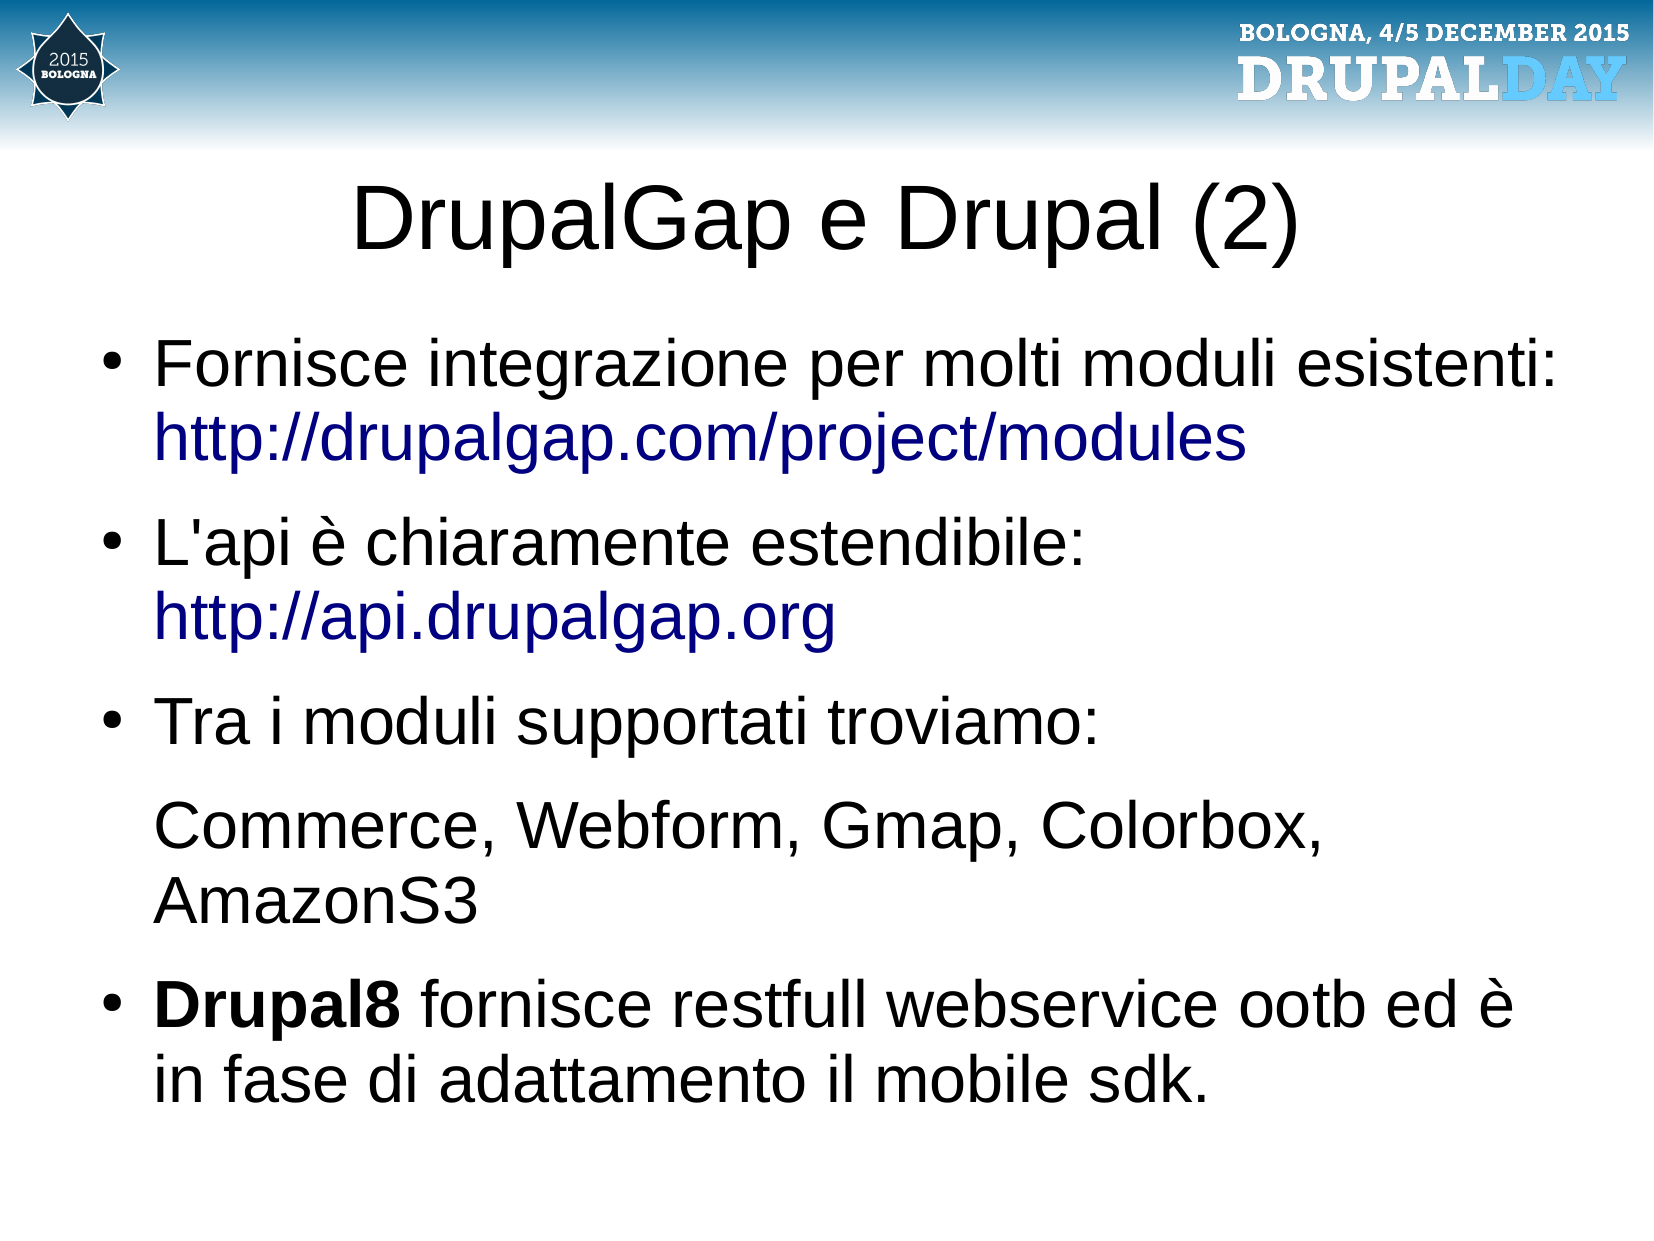

# DrupalGap e Drupal (2)
Fornisce integrazione per molti moduli esistenti: http://drupalgap.com/project/modules
L'api è chiaramente estendibile:http://api.drupalgap.org
Tra i moduli supportati troviamo:
Commerce, Webform, Gmap, Colorbox, AmazonS3
Drupal8 fornisce restfull webservice ootb ed è in fase di adattamento il mobile sdk.